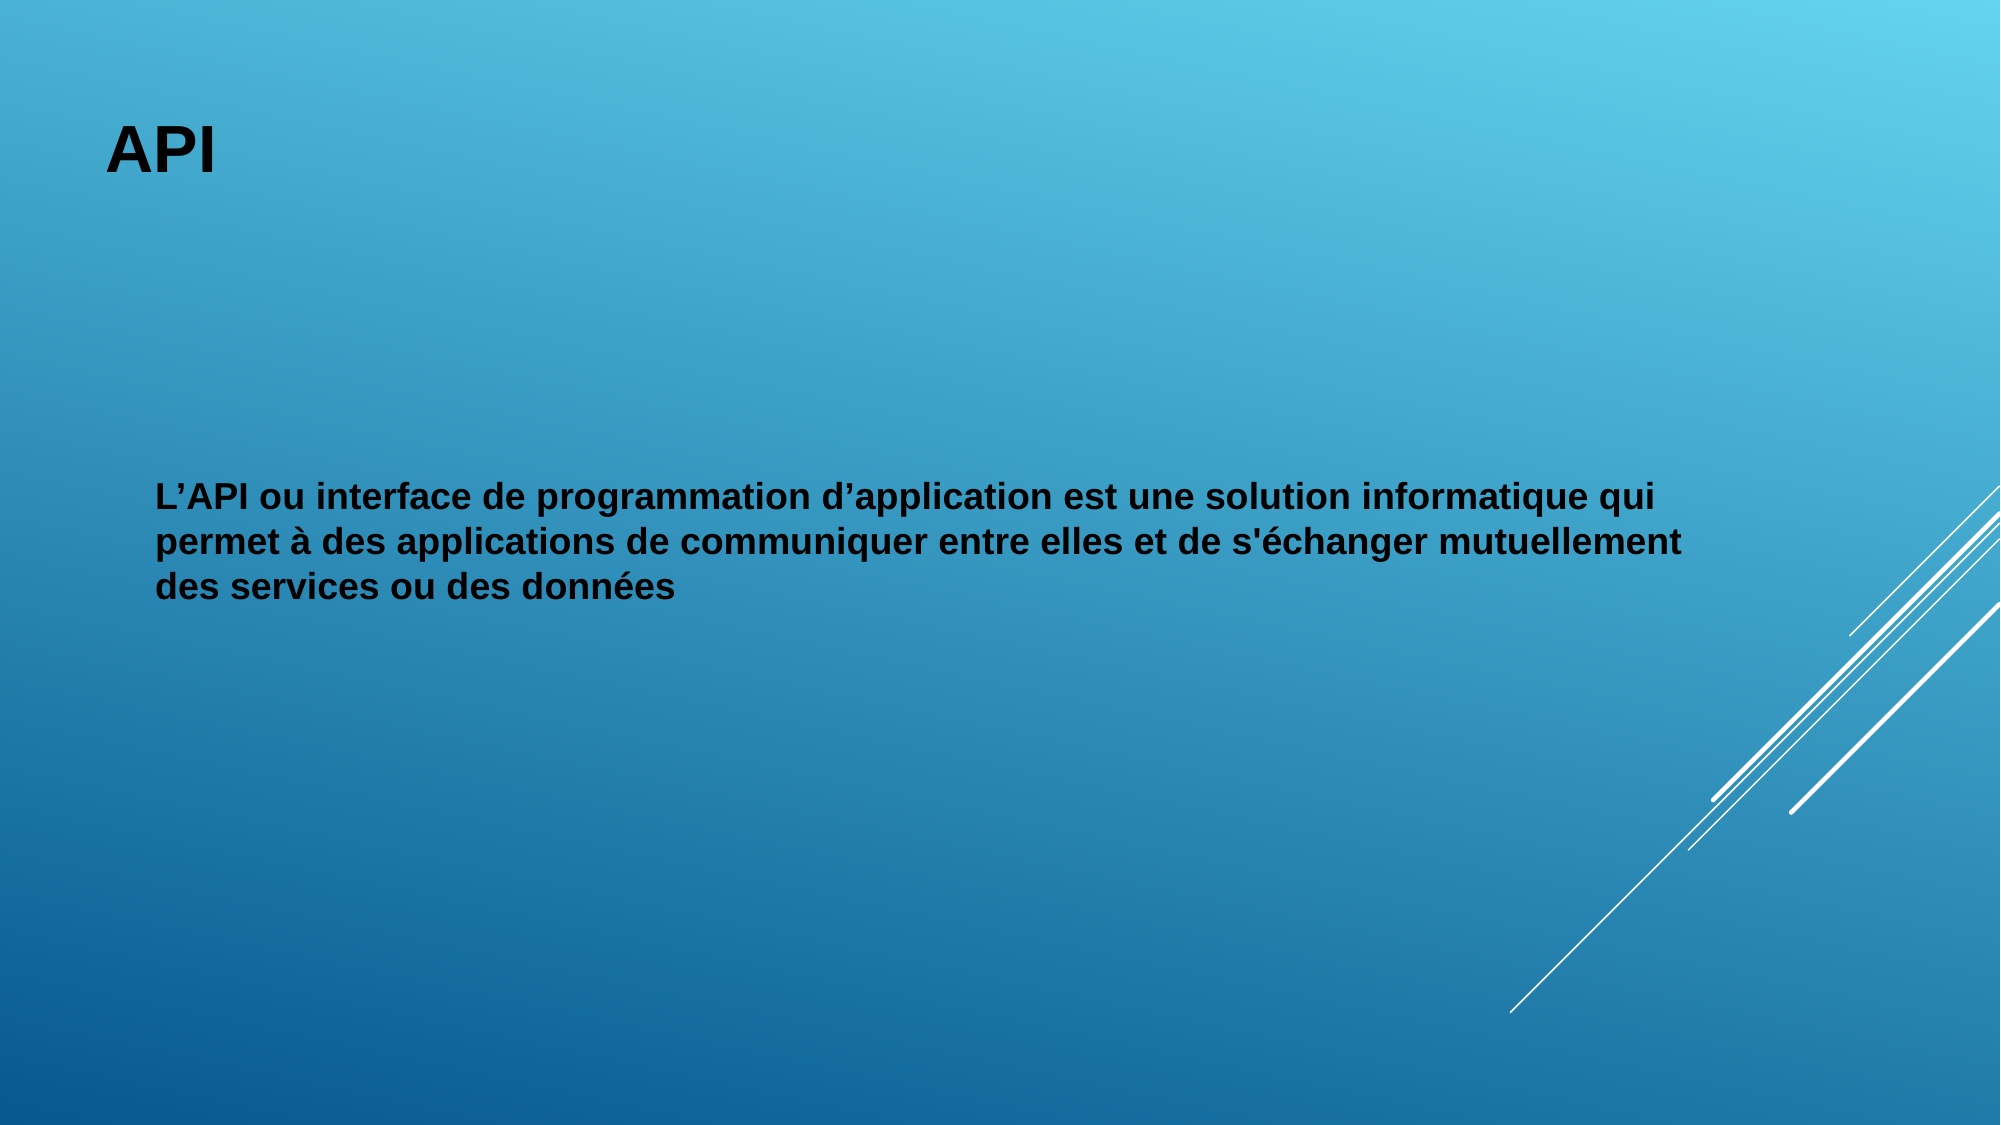

# api
L’API ou interface de programmation d’application est une solution informatique qui permet à des applications de communiquer entre elles et de s'échanger mutuellement des services ou des données